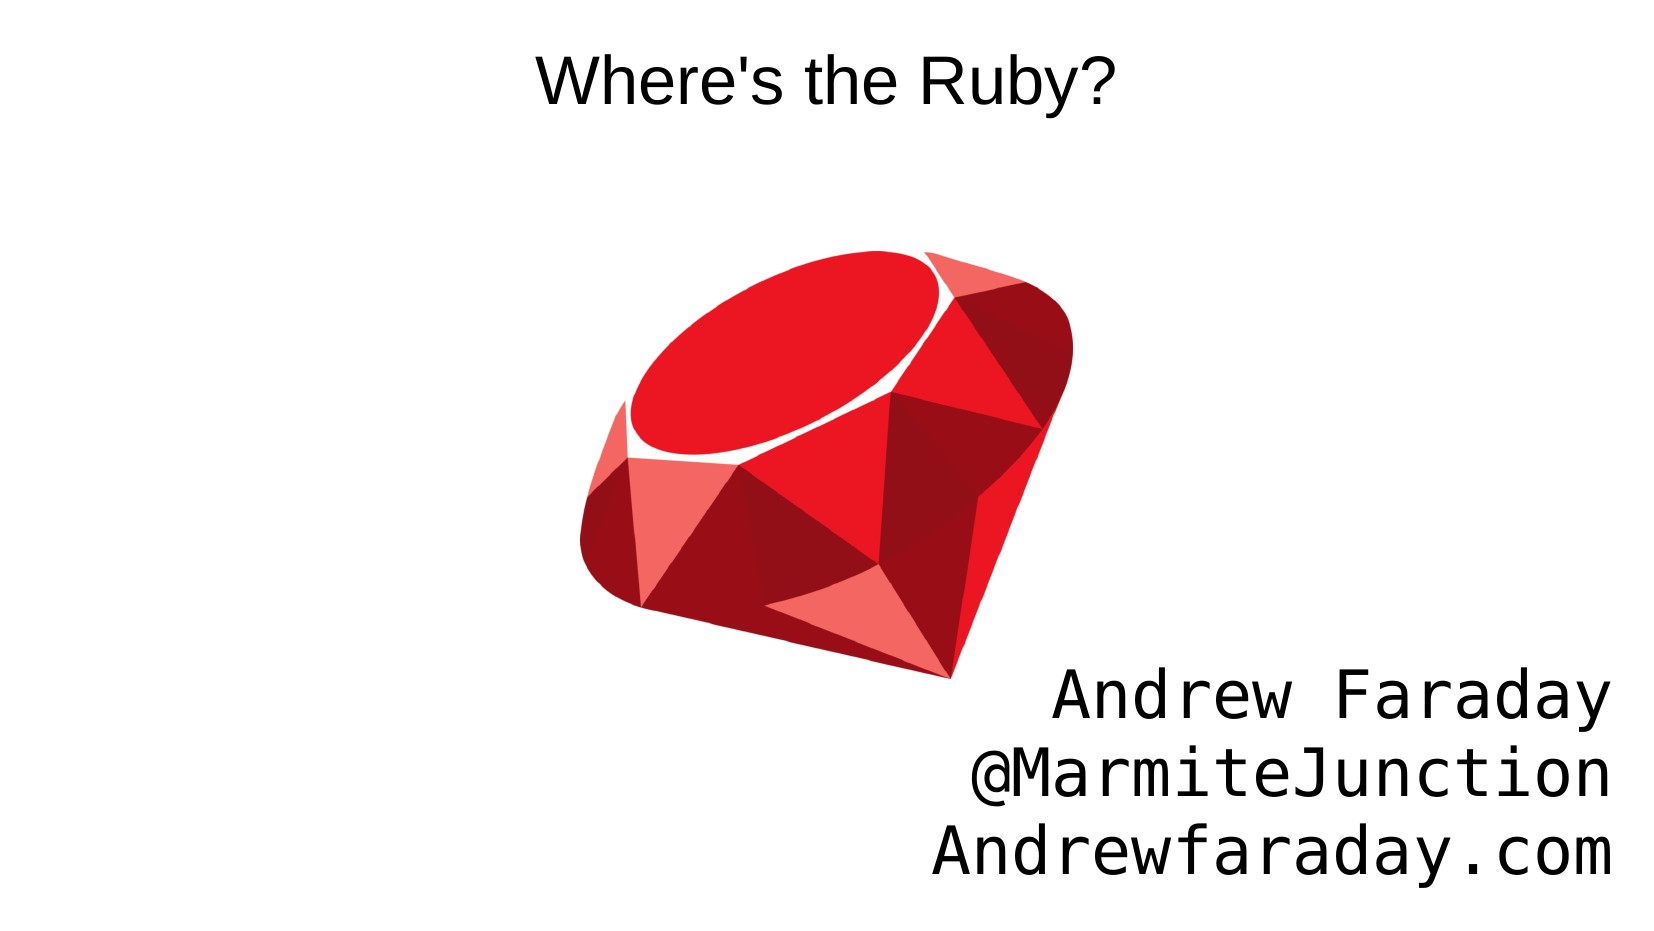

# Where's the Ruby?
Andrew Faraday
@MarmiteJunction
Andrewfaraday.com